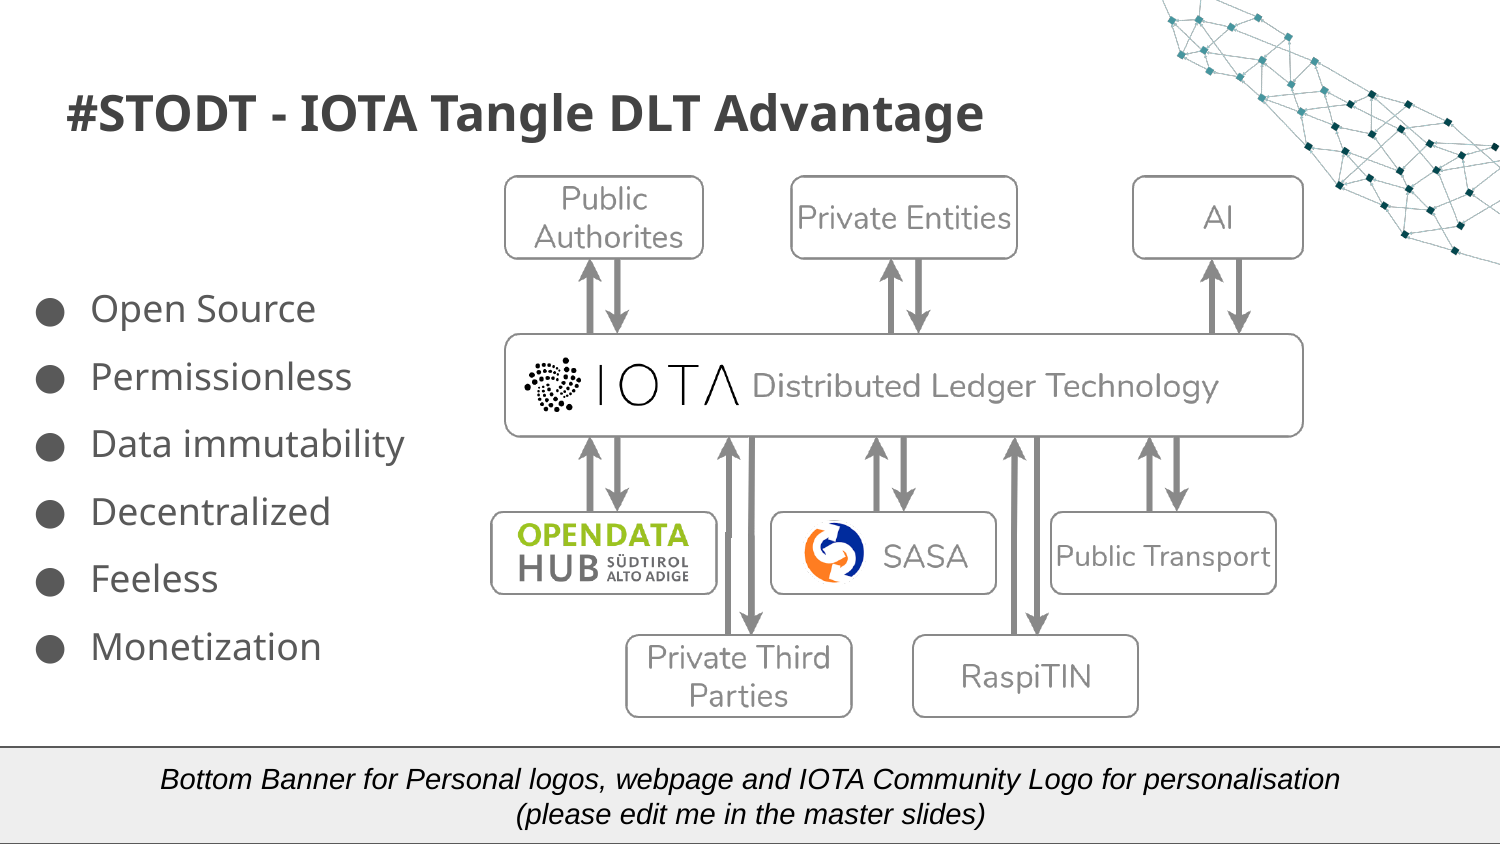

# #STODT - IOTA Tangle DLT Advantage
Open Source
Permissionless
Data immutability
Decentralized
Feeless
Monetization